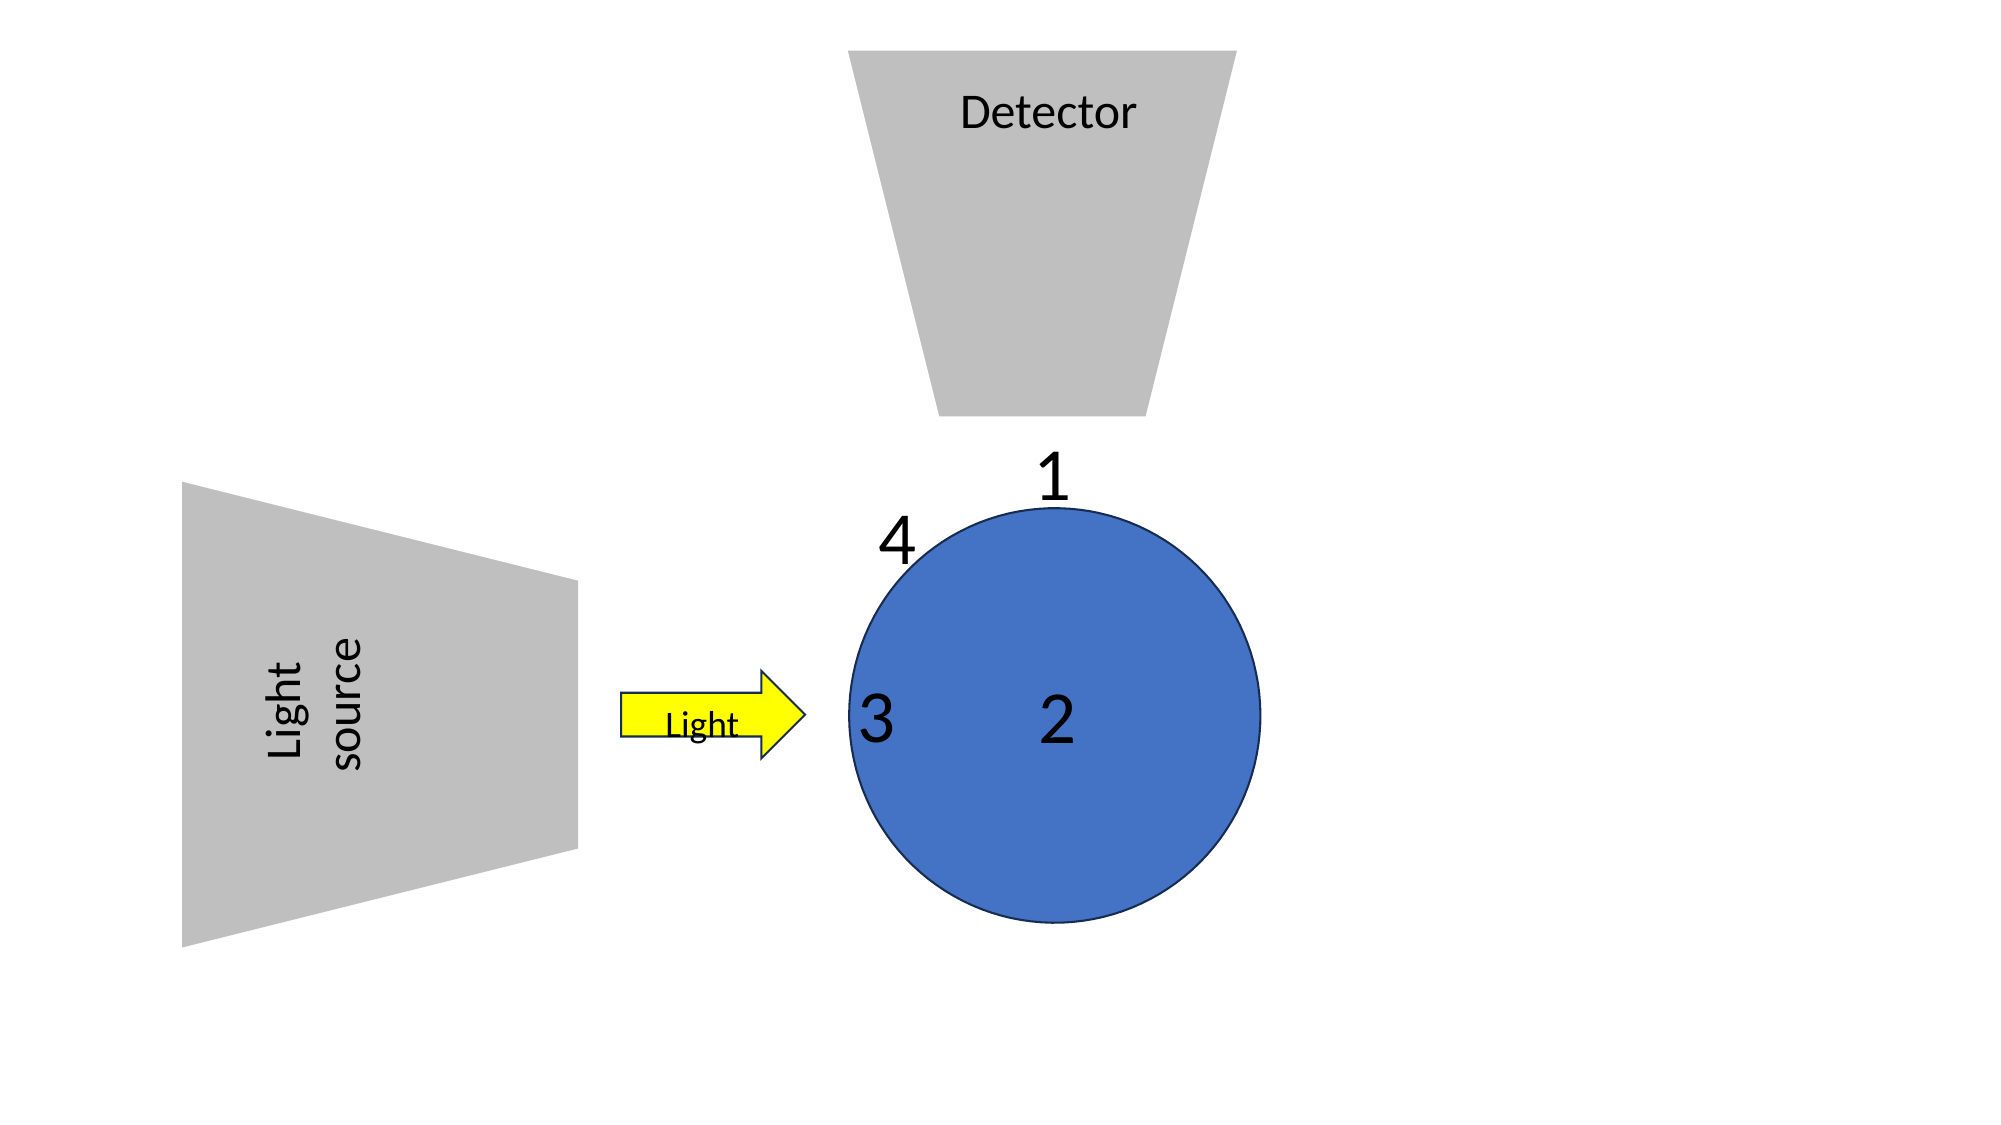

Detector
1
4
Light
source
3
2
Light